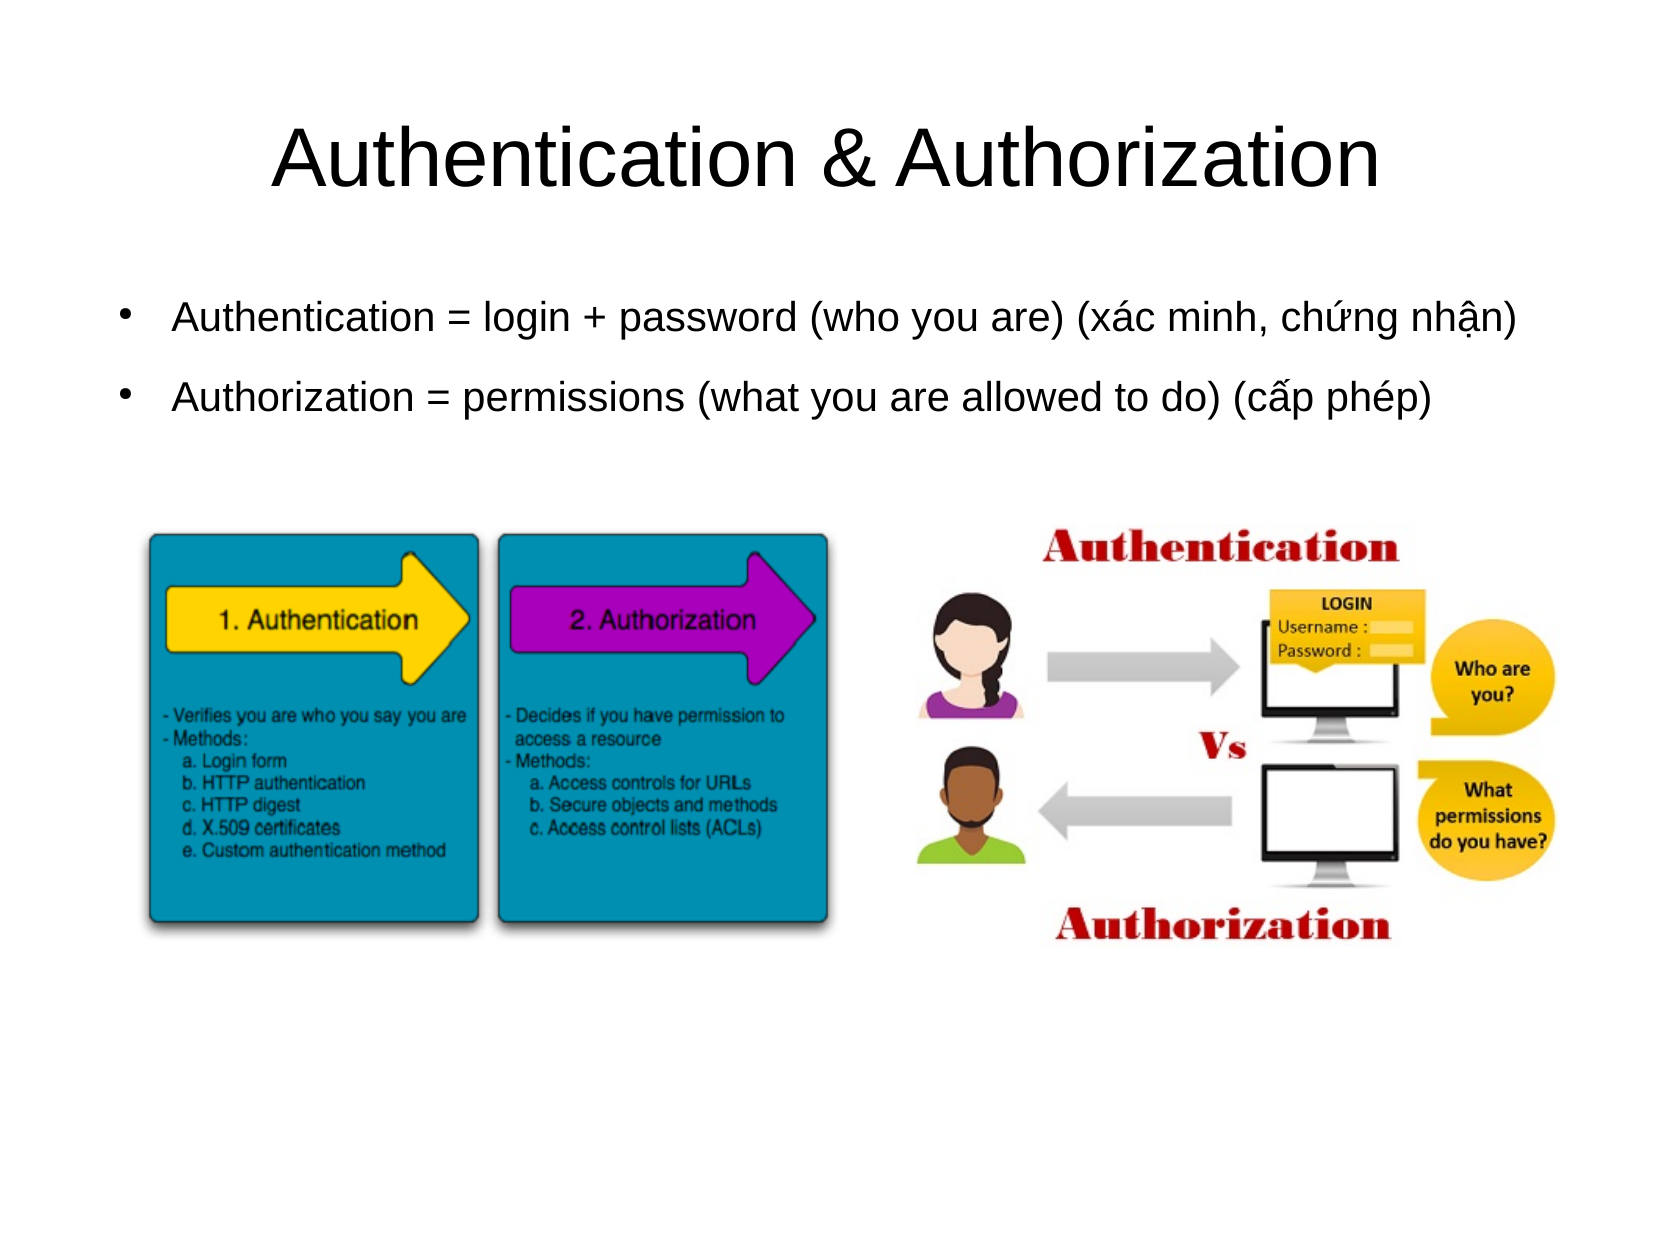

# Authentication & Authorization
Authentication = login + password (who you are) (xác minh, chứng nhận)
Authorization = permissions (what you are allowed to do) (cấp phép)